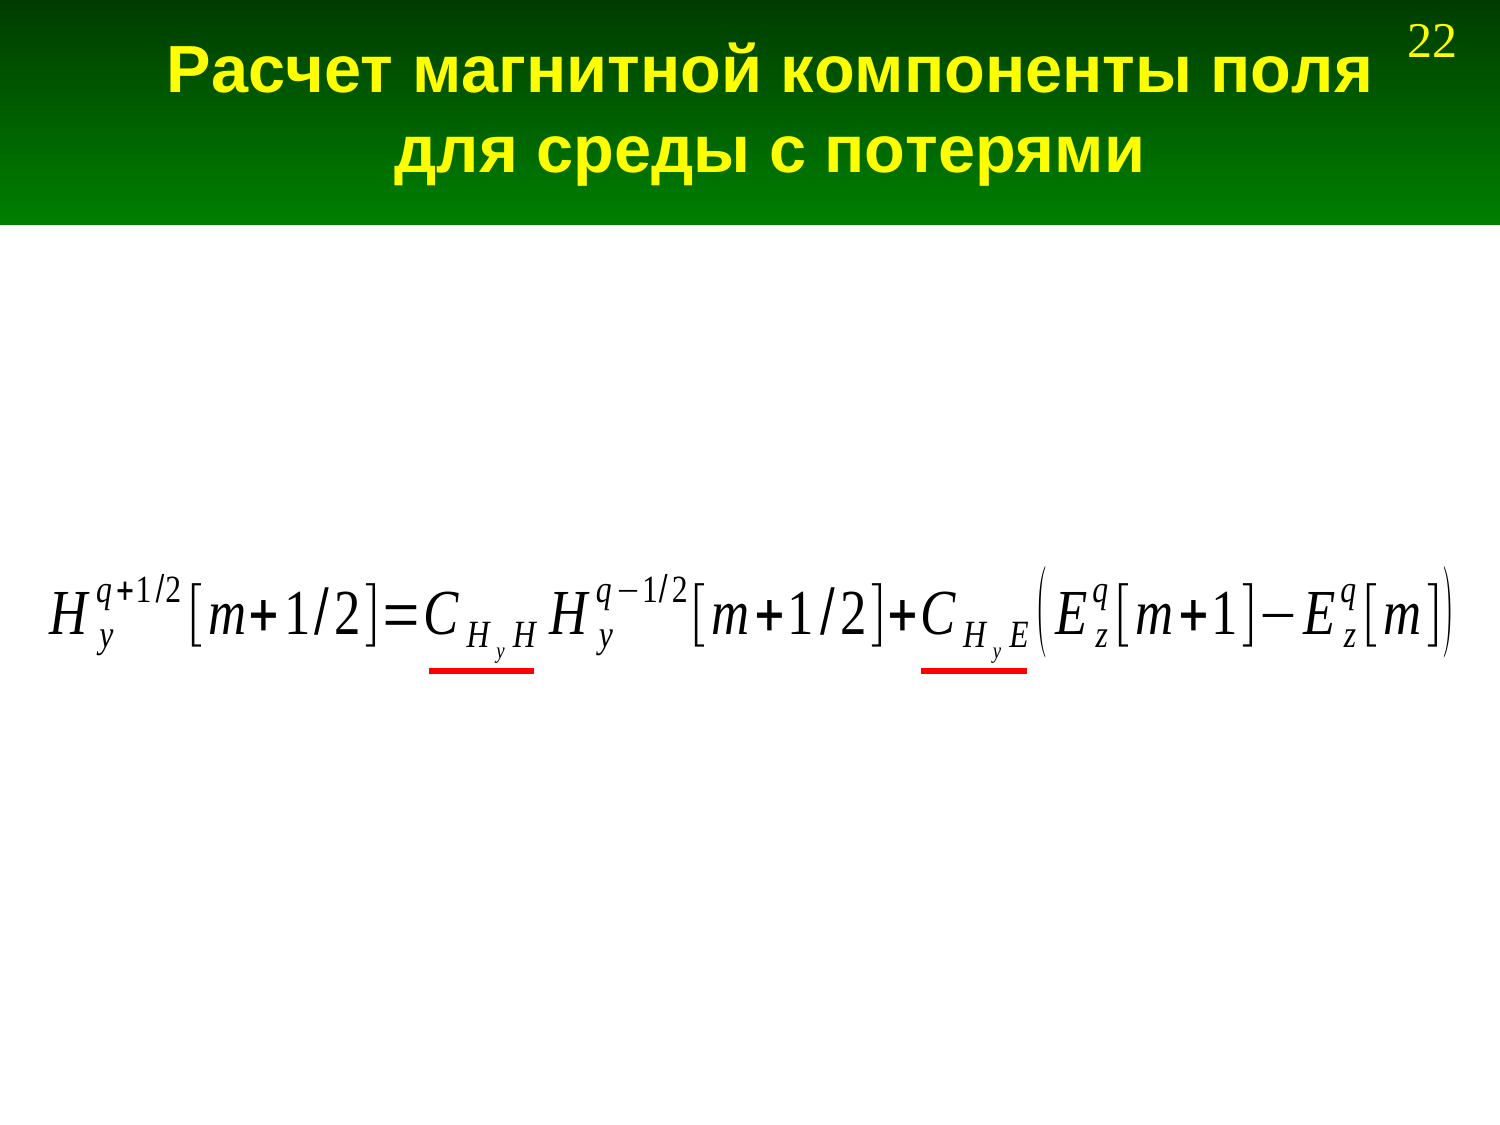

# Расчет магнитной компоненты поля для среды с потерями